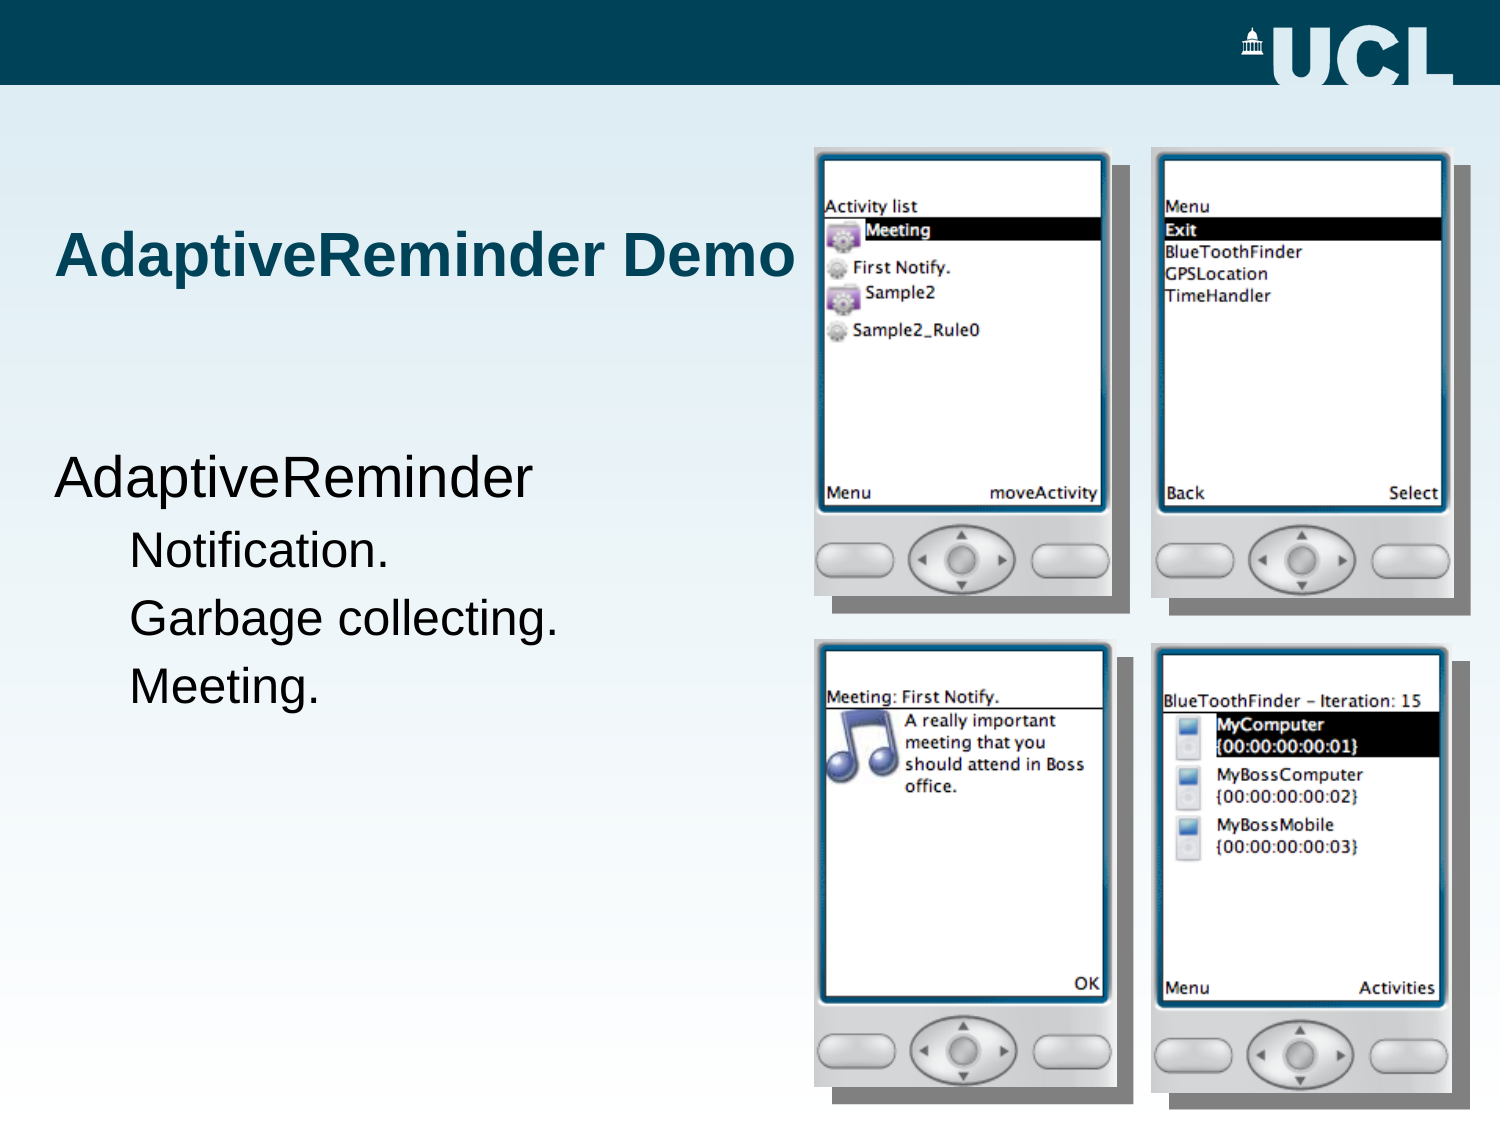

# AdaptiveReminder Demo
AdaptiveReminder
Notification.
Garbage collecting.
Meeting.